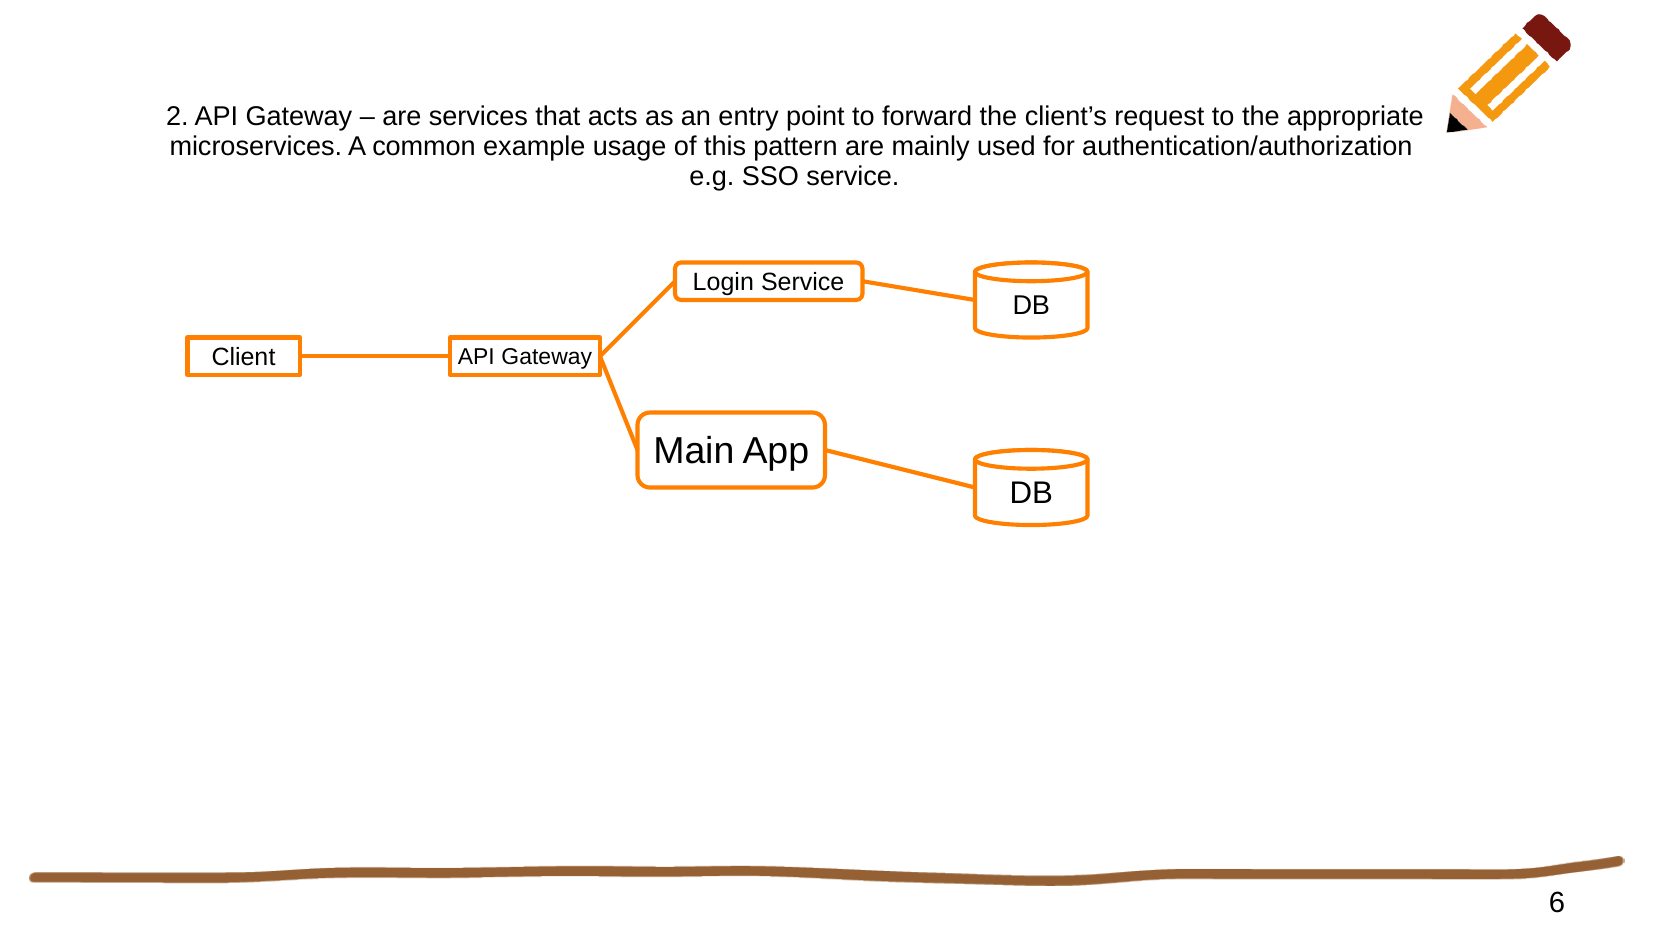

# 2. API Gateway – are services that acts as an entry point to forward the client’s request to the appropriate microservices. A common example usage of this pattern are mainly used for authentication/authorization
e.g. SSO service.
Login Service
DB
Client
API Gateway
Main App
DB
6